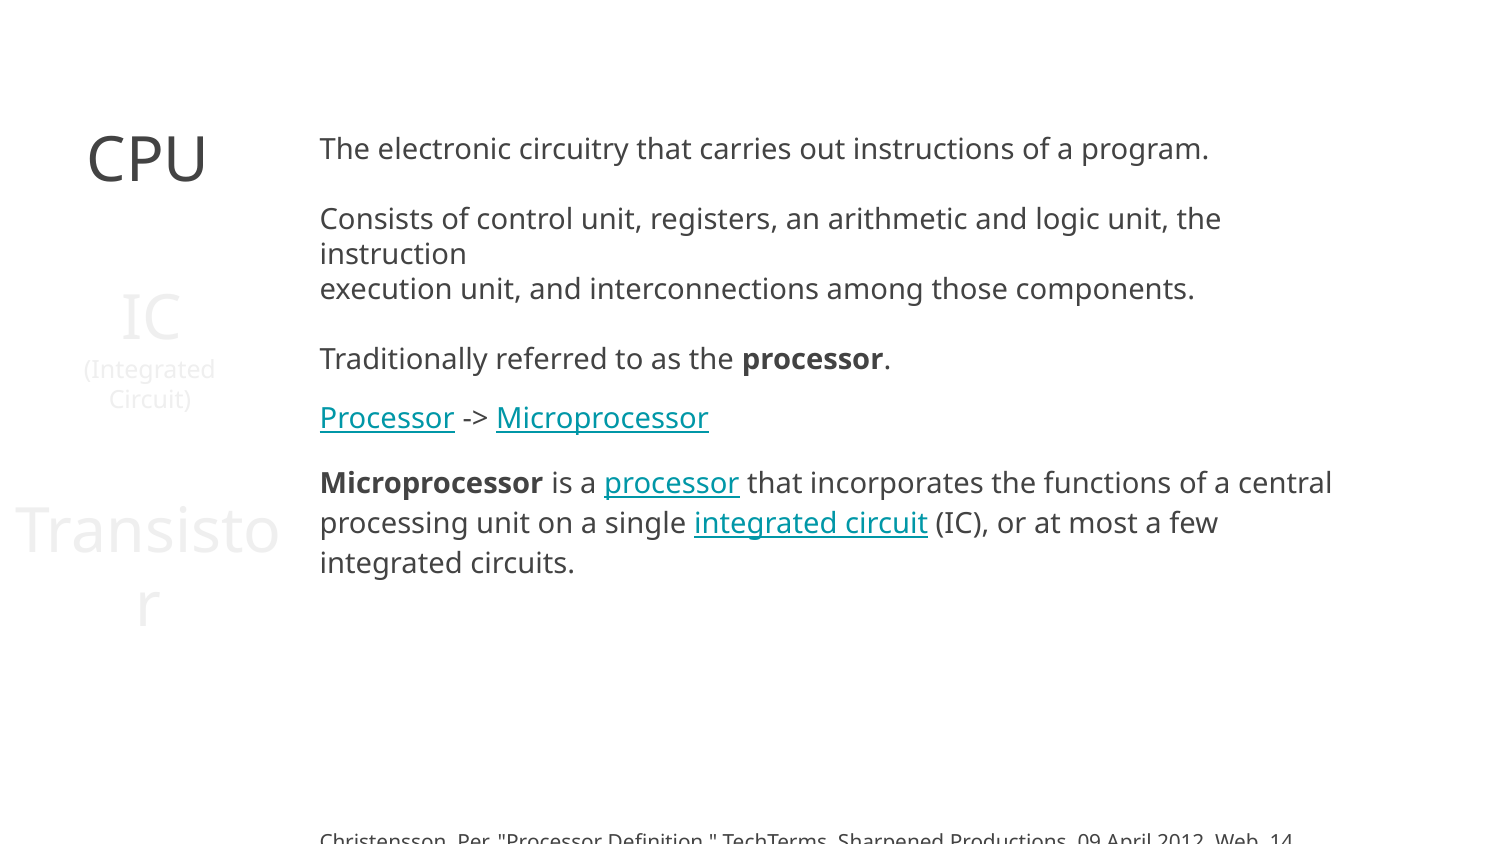

The electronic circuitry that carries out instructions of a program.
Consists of control unit, registers, an arithmetic and logic unit, the instruction
execution unit, and interconnections among those components.
Traditionally referred to as the processor.
Processor -> Microprocessor
Microprocessor is a processor that incorporates the functions of a central processing unit on a single integrated circuit (IC), or at most a few integrated circuits.
Christensson, Per. "Processor Definition." TechTerms. Sharpened Productions, 09 April 2012. Web. 14 January 2019. <https://techterms.com/definition/processor>.
https://en.wikipedia.org/wiki/Central_processing_unit
CPU
IC
(Integrated Circuit)
Transistor